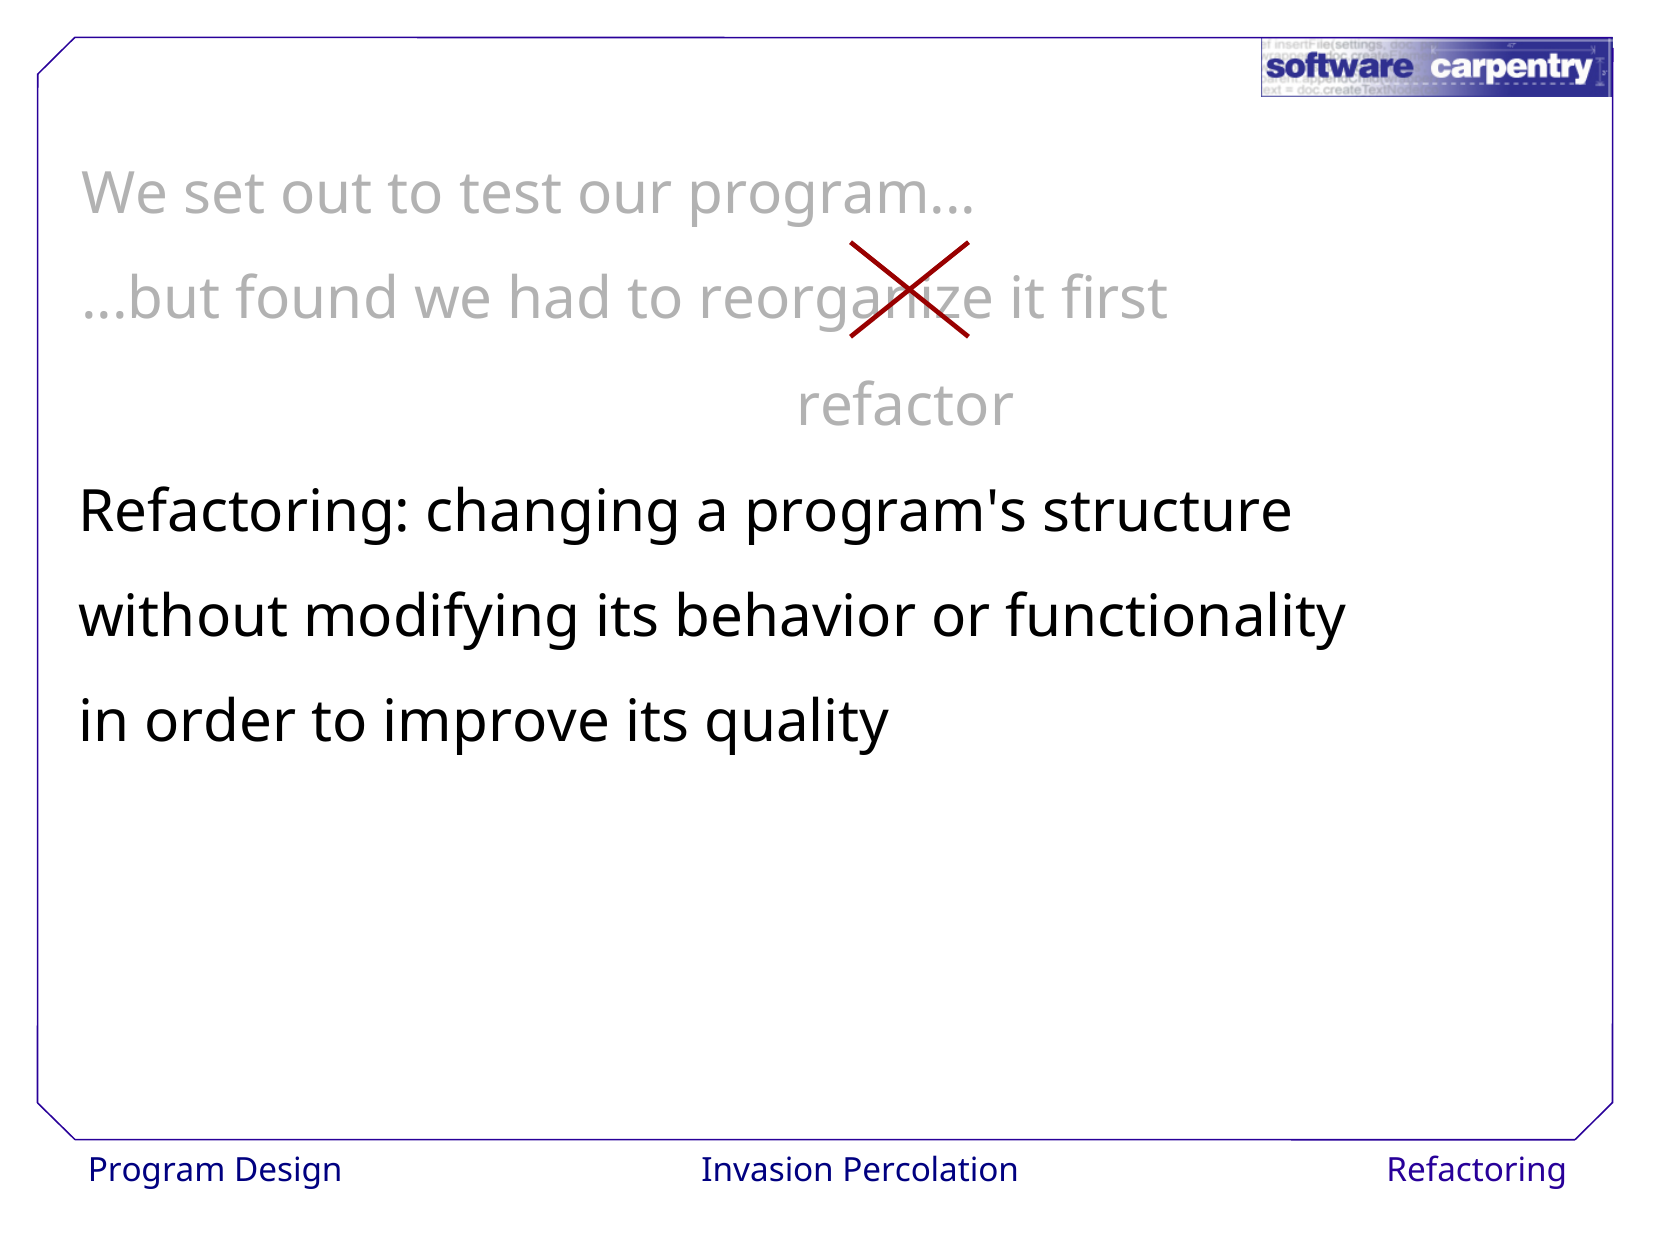

We set out to test our program...
...but found we had to reorganize it first
refactor
Refactoring: changing a program's structure
without modifying its behavior or functionality
in order to improve its quality